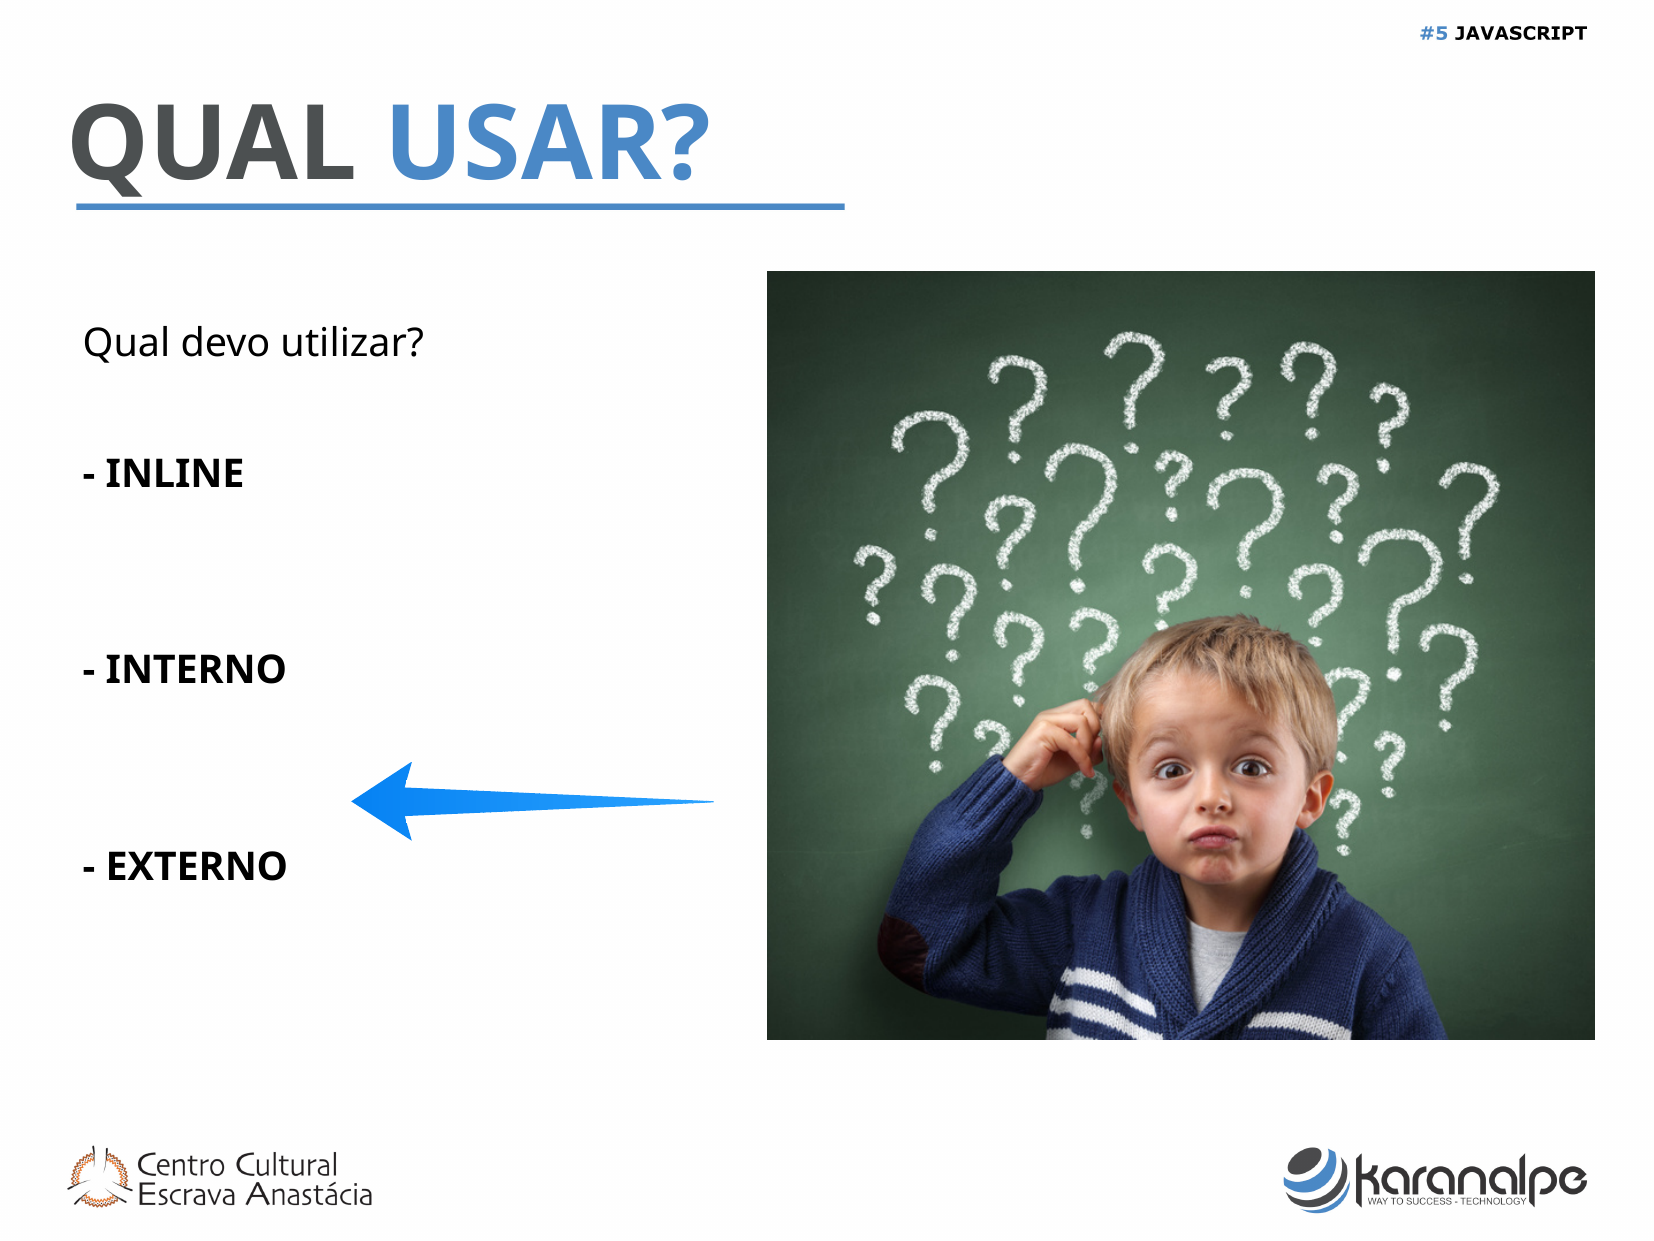

QUAL USAR?
# Qual devo utilizar?
- INLINE
- INTERNO
- EXTERNO